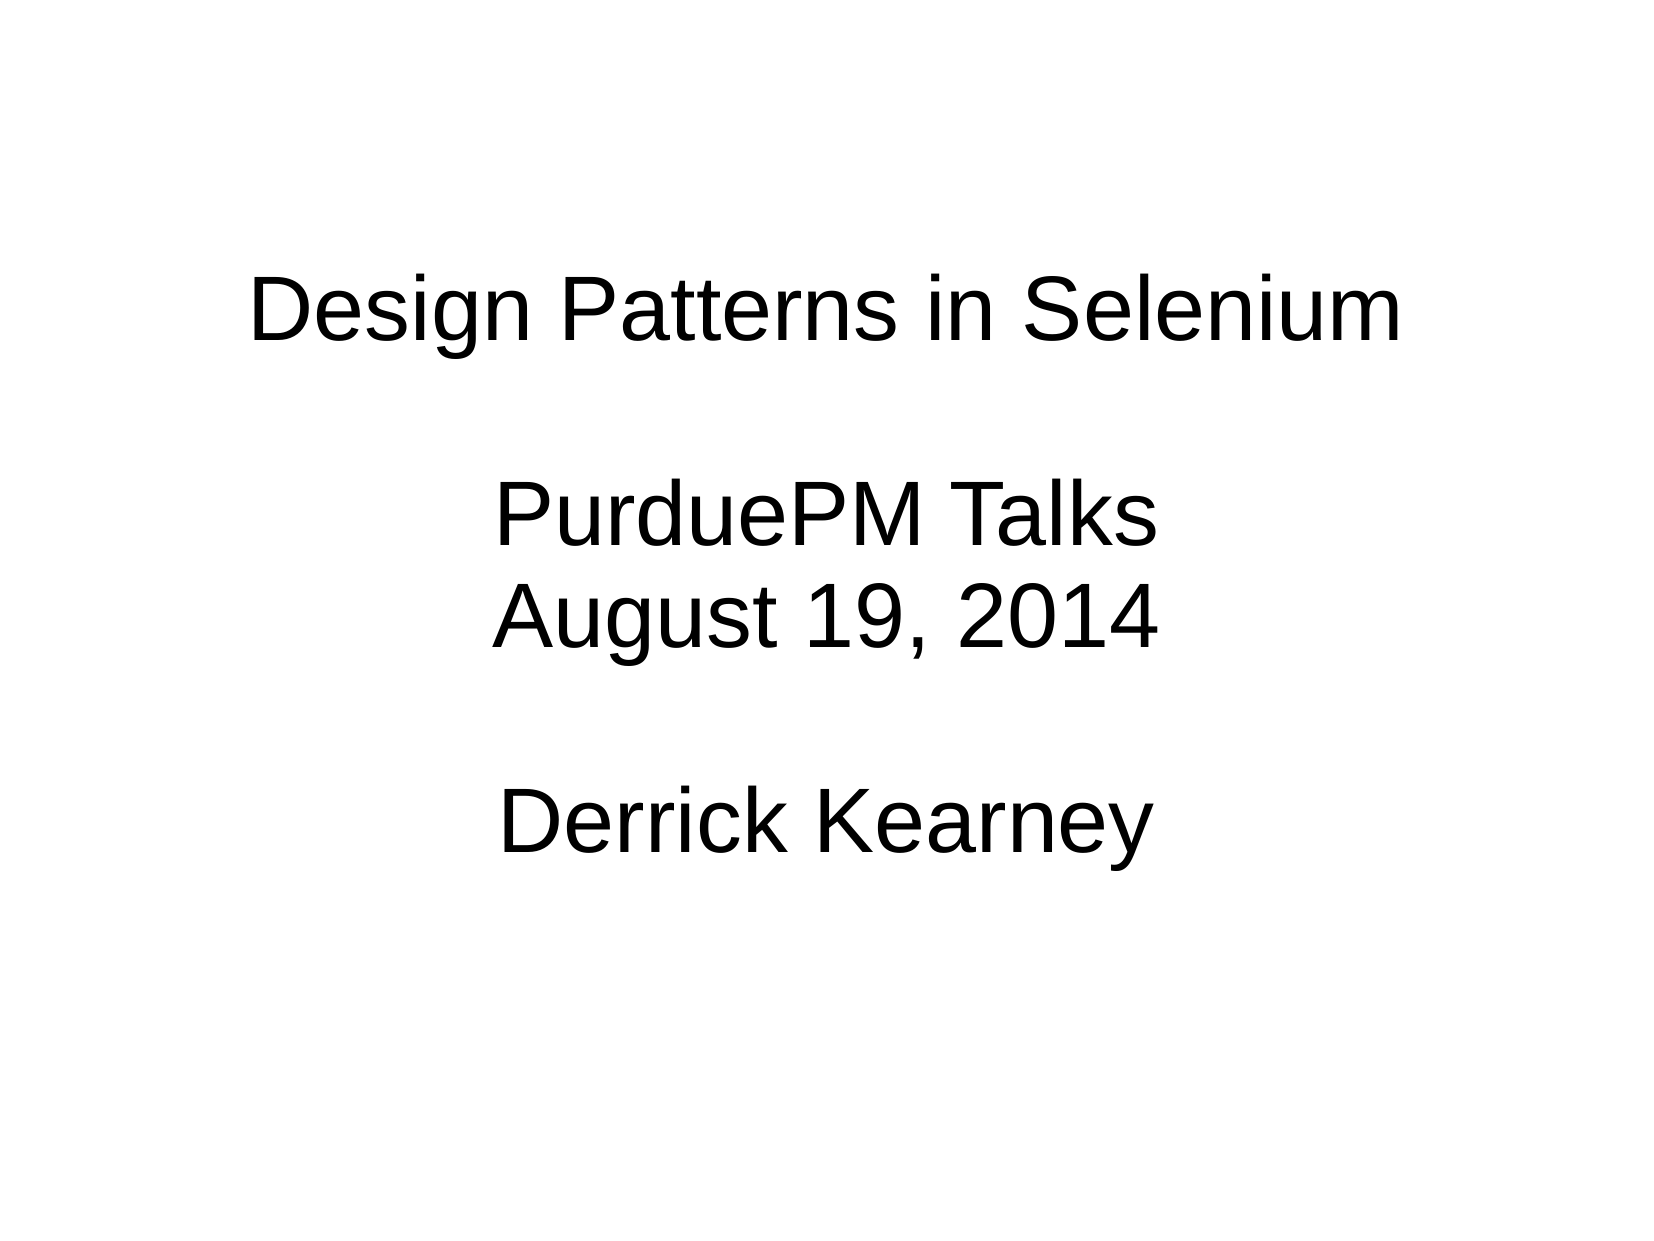

# Design Patterns in Selenium PurduePM Talks August 19, 2014 Derrick Kearney